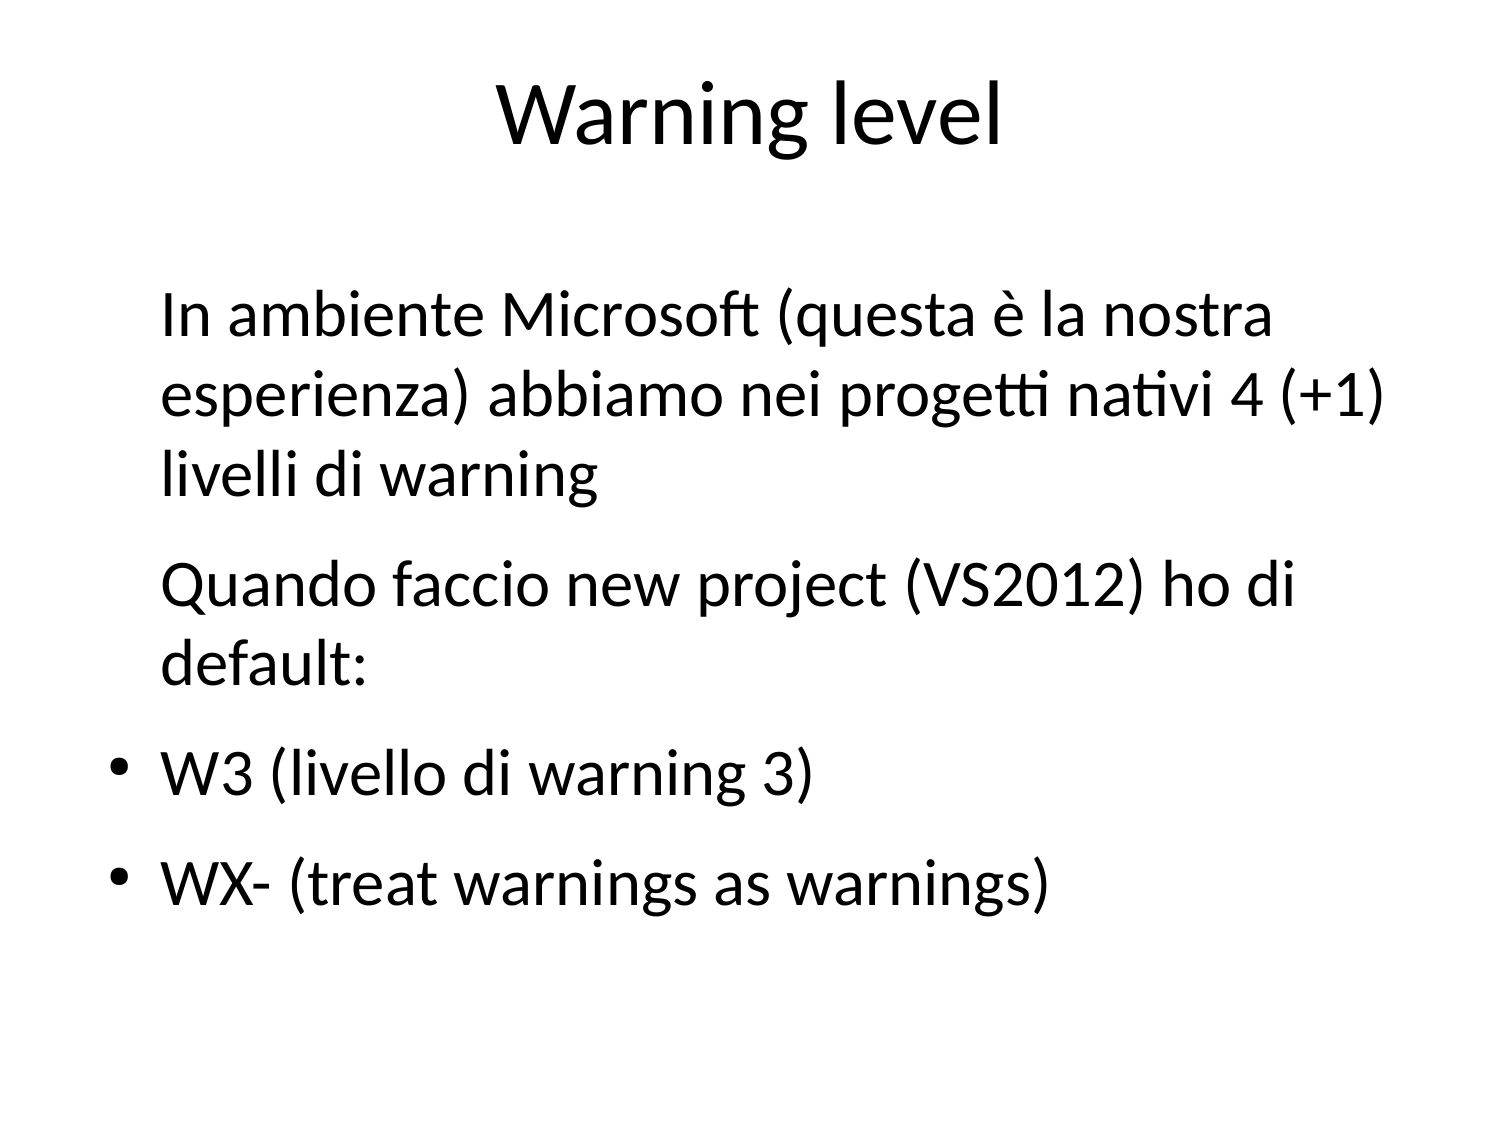

# Warning level
In ambiente Microsoft (questa è la nostra esperienza) abbiamo nei progetti nativi 4 (+1) livelli di warning
Quando faccio new project (VS2012) ho di default:
W3 (livello di warning 3)
WX- (treat warnings as warnings)